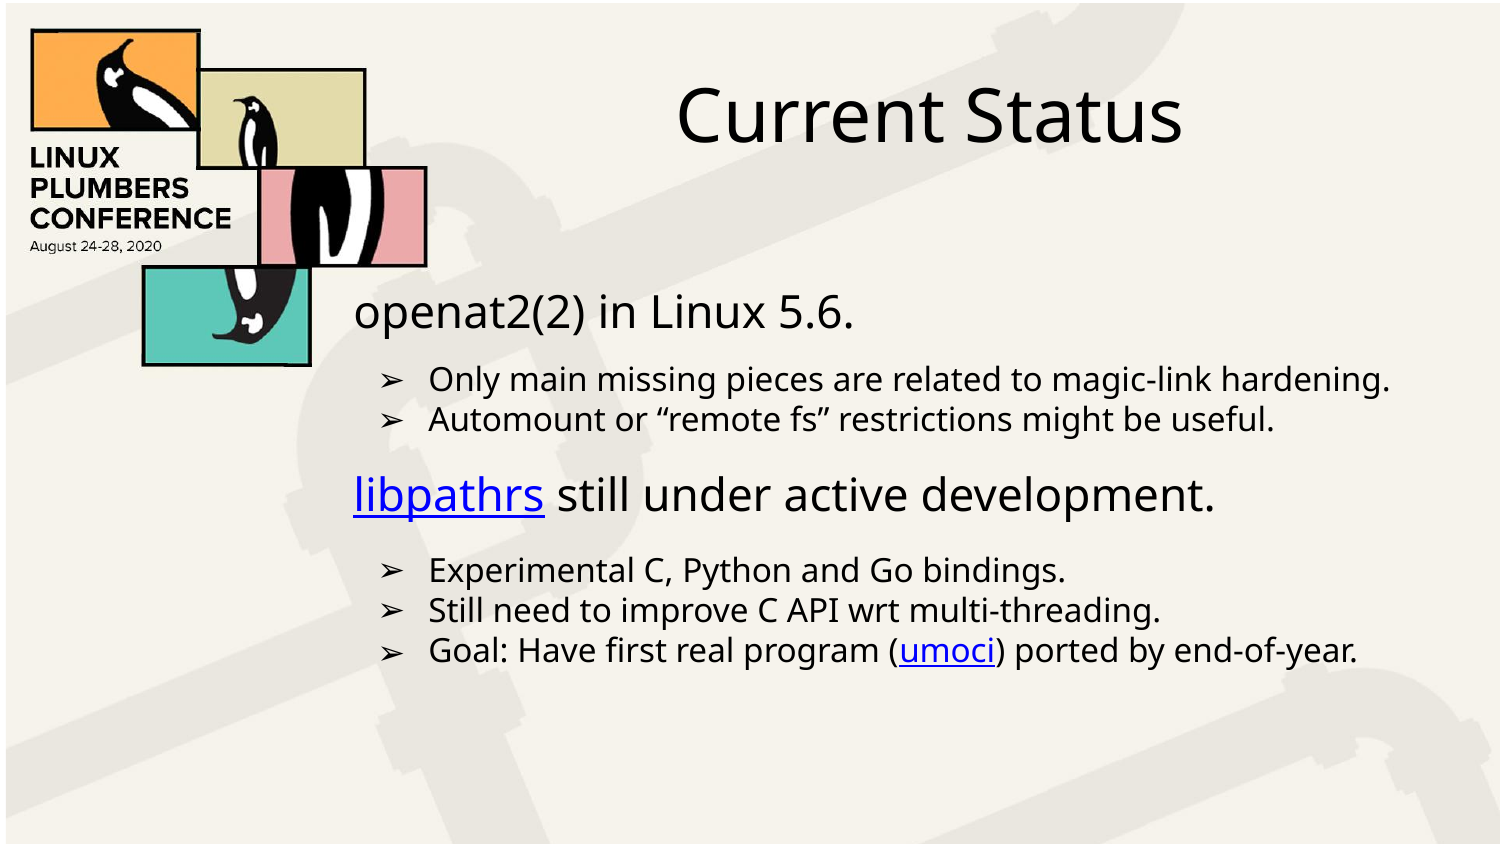

Current Status
openat2(2) in Linux 5.6.
Only main missing pieces are related to magic-link hardening.
Automount or “remote fs” restrictions might be useful.
libpathrs still under active development.
Experimental C, Python and Go bindings.
Still need to improve C API wrt multi-threading.
Goal: Have first real program (umoci) ported by end-of-year.